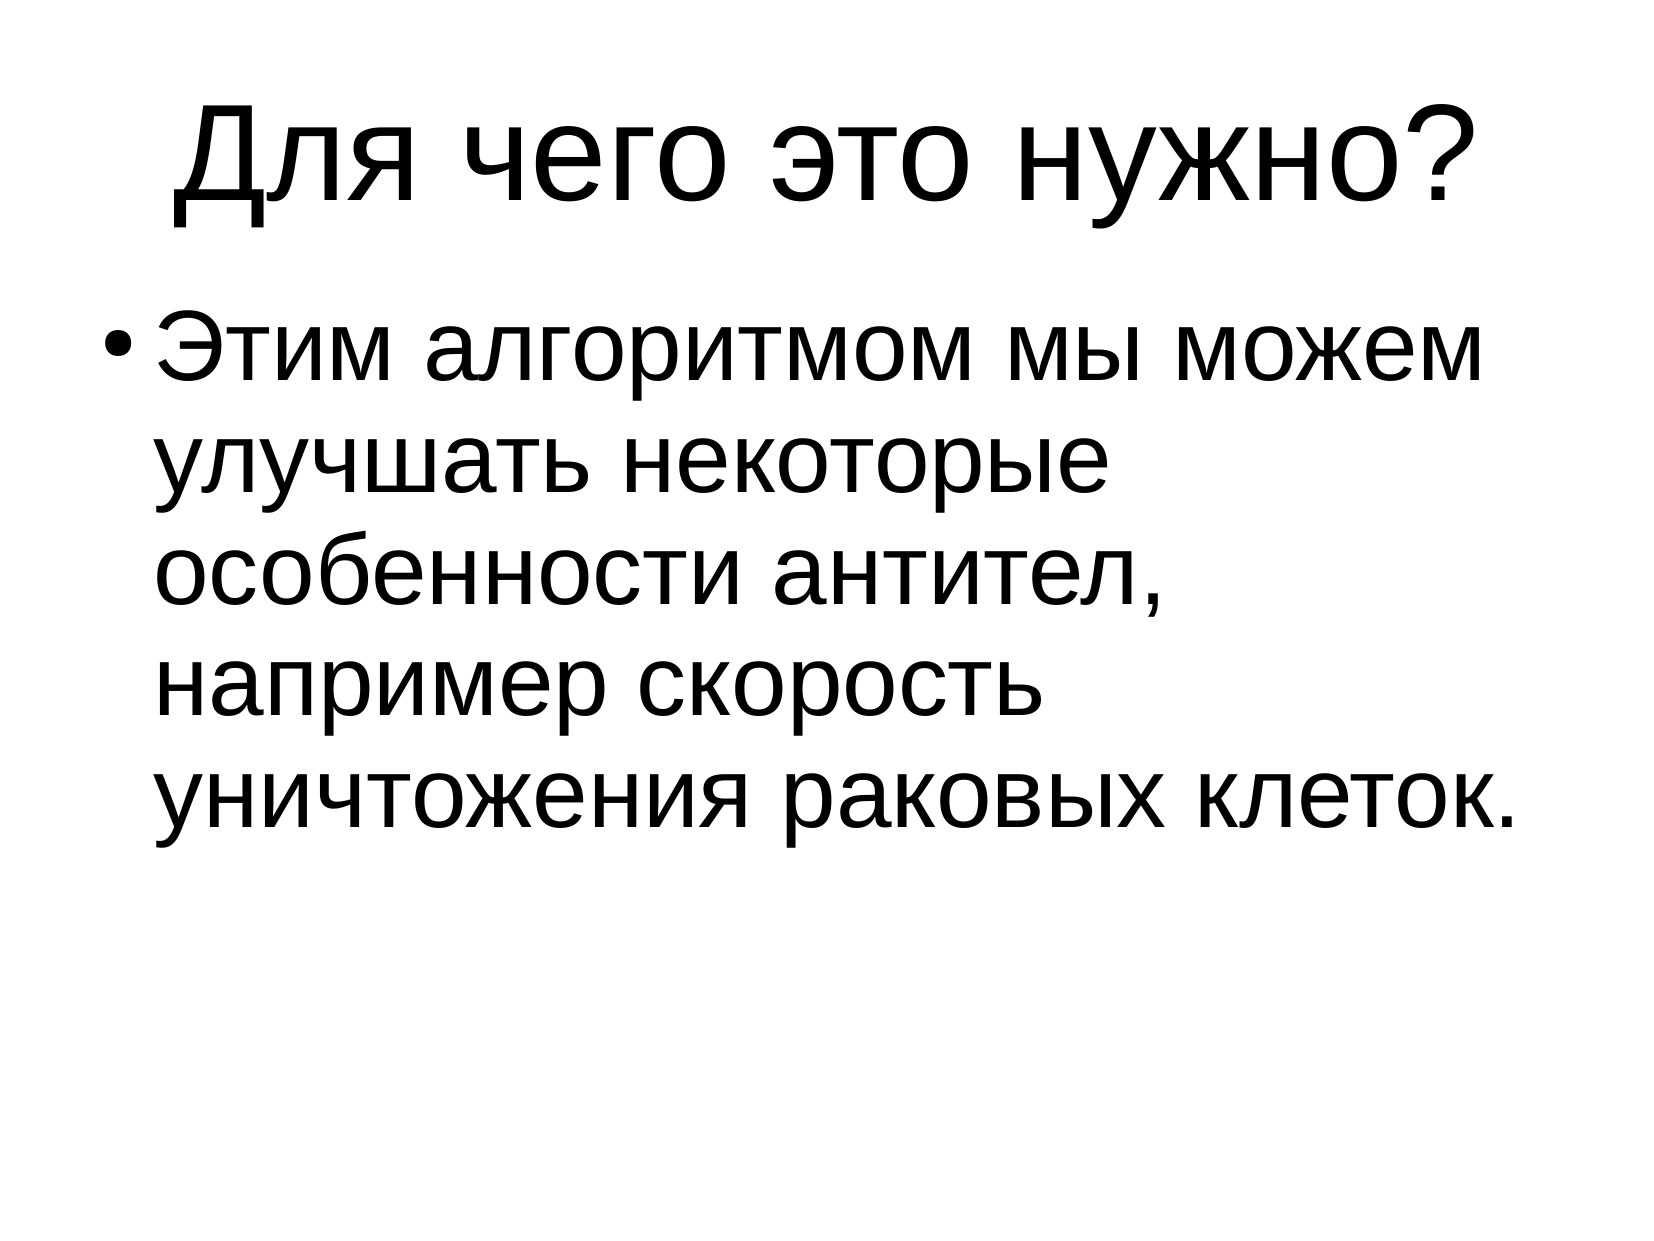

# Для чего это нужно?
Этим алгоритмом мы можем улучшать некоторые особенности антител, например скорость уничтожения раковых клеток.